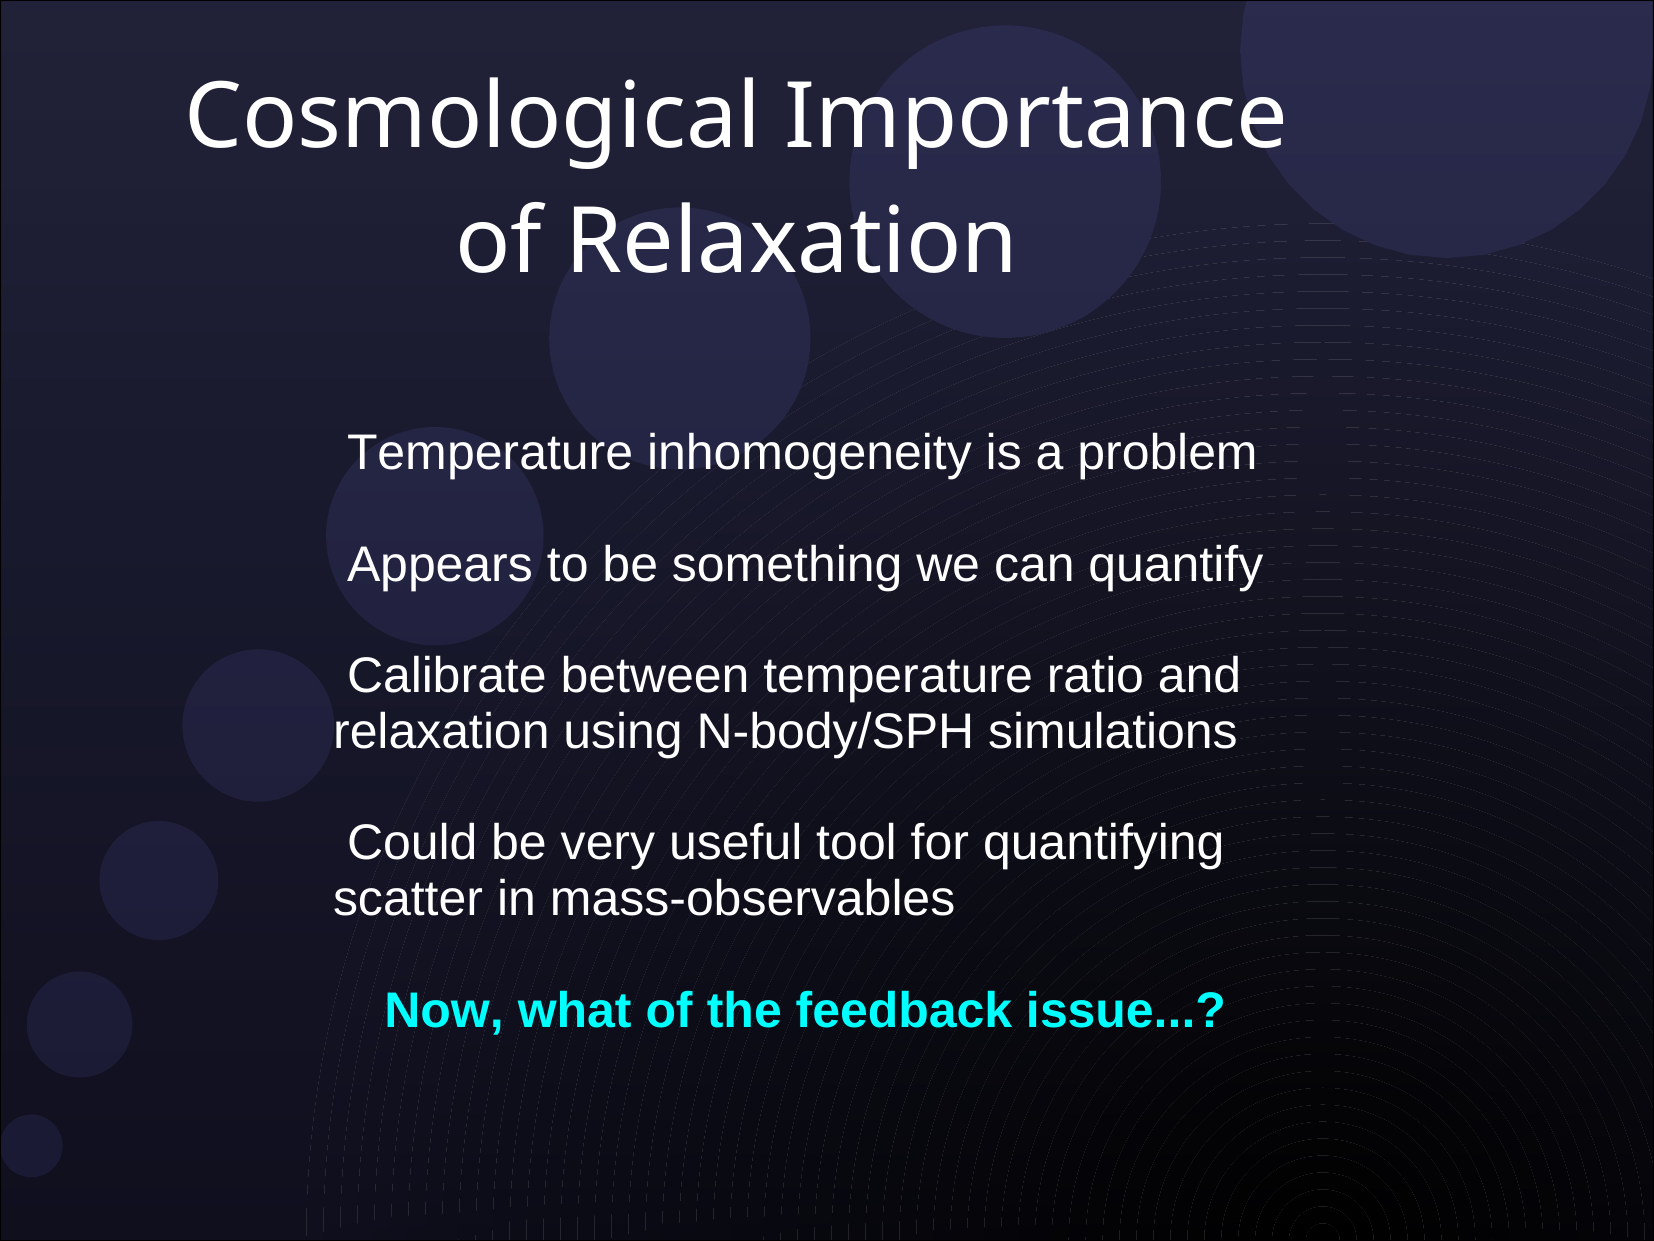

Cosmological Importance
of Relaxation
 Temperature inhomogeneity is a problem
 Appears to be something we can quantify
 Calibrate between temperature ratio and relaxation using N-body/SPH simulations
 Could be very useful tool for quantifying scatter in mass-observables
 Now, what of the feedback issue...?